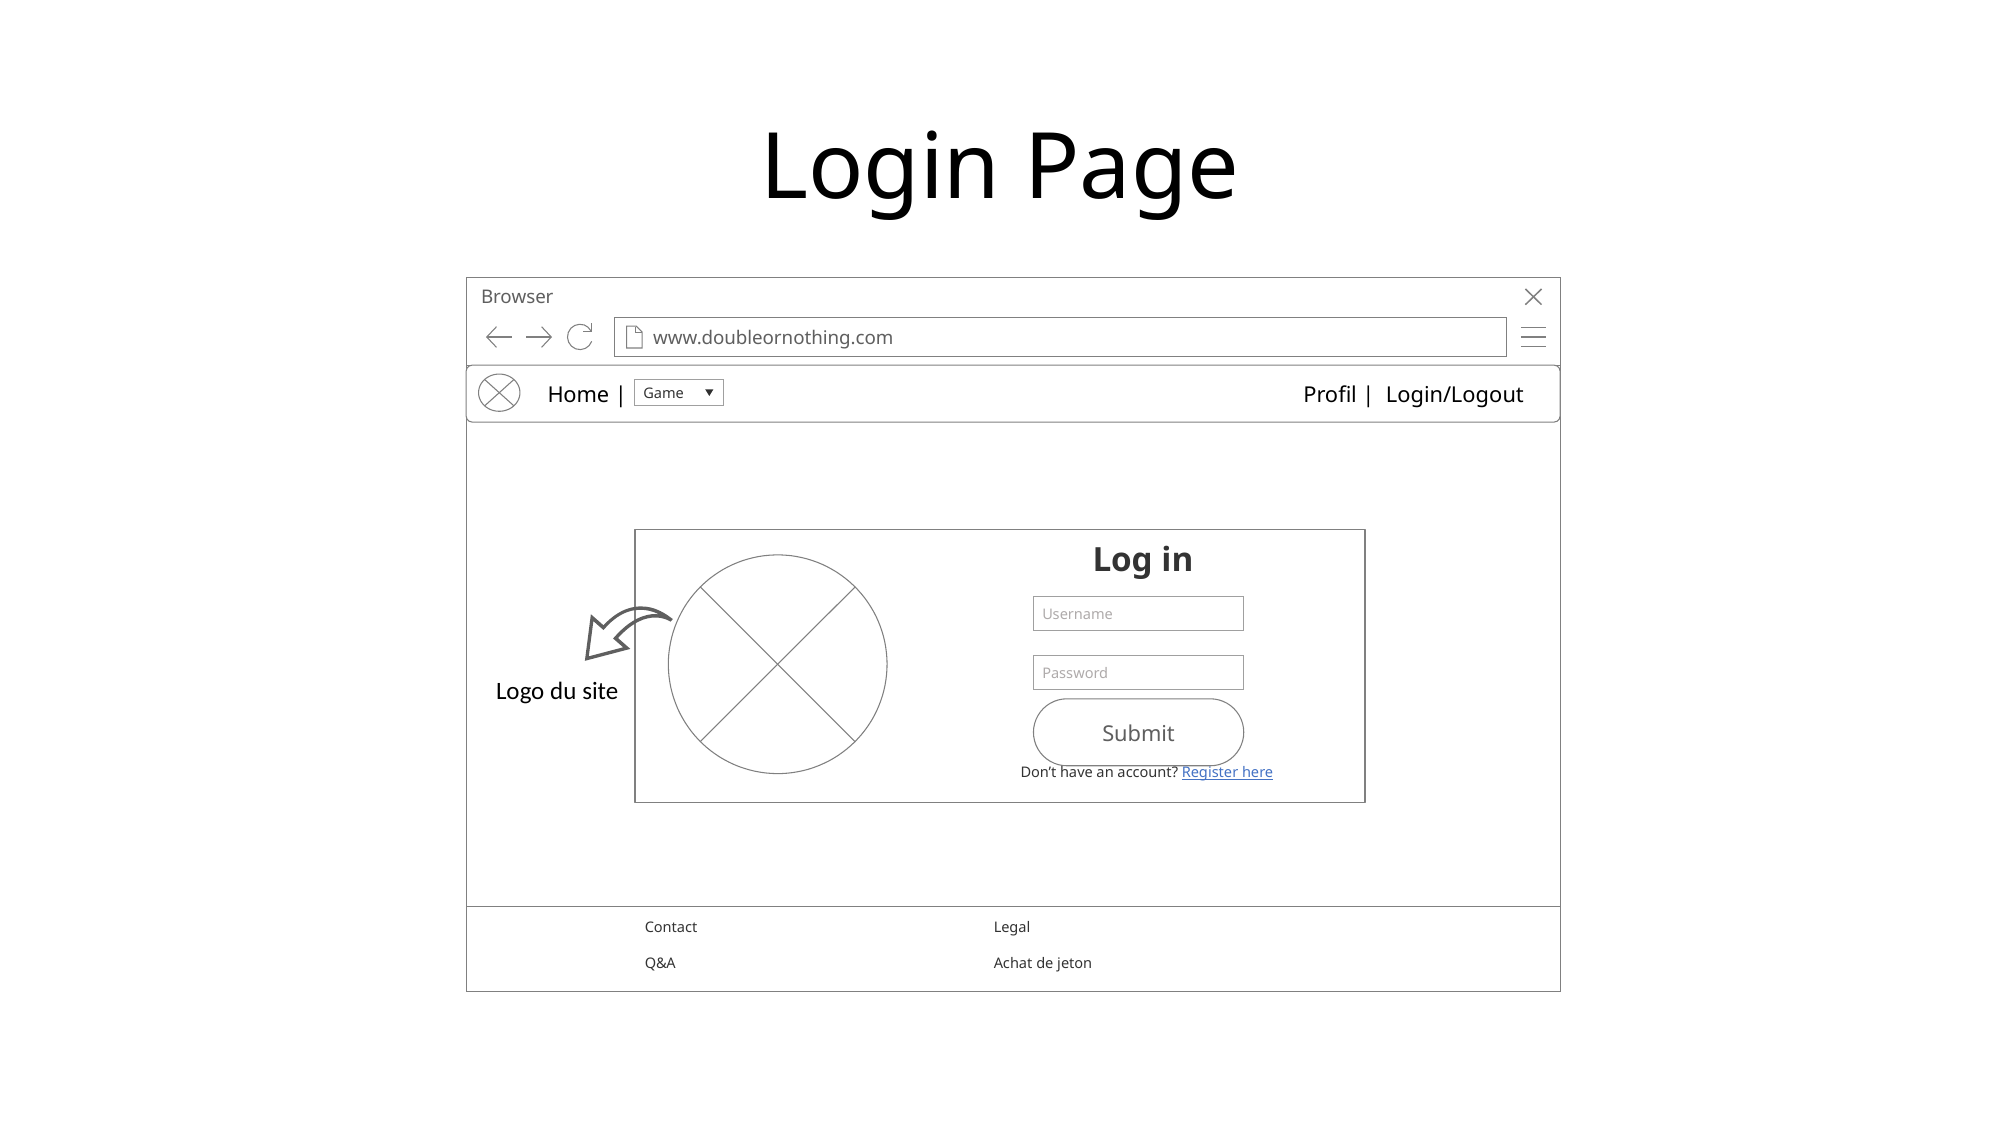

# Login Page
Browser
www.doubleornothing.com
 Home | Profil | Login/Logout
Game
Log in
Username
Password
Logo du site
Submit
Don’t have an account? Register here
Contact
Legal
Q&A
Achat de jeton